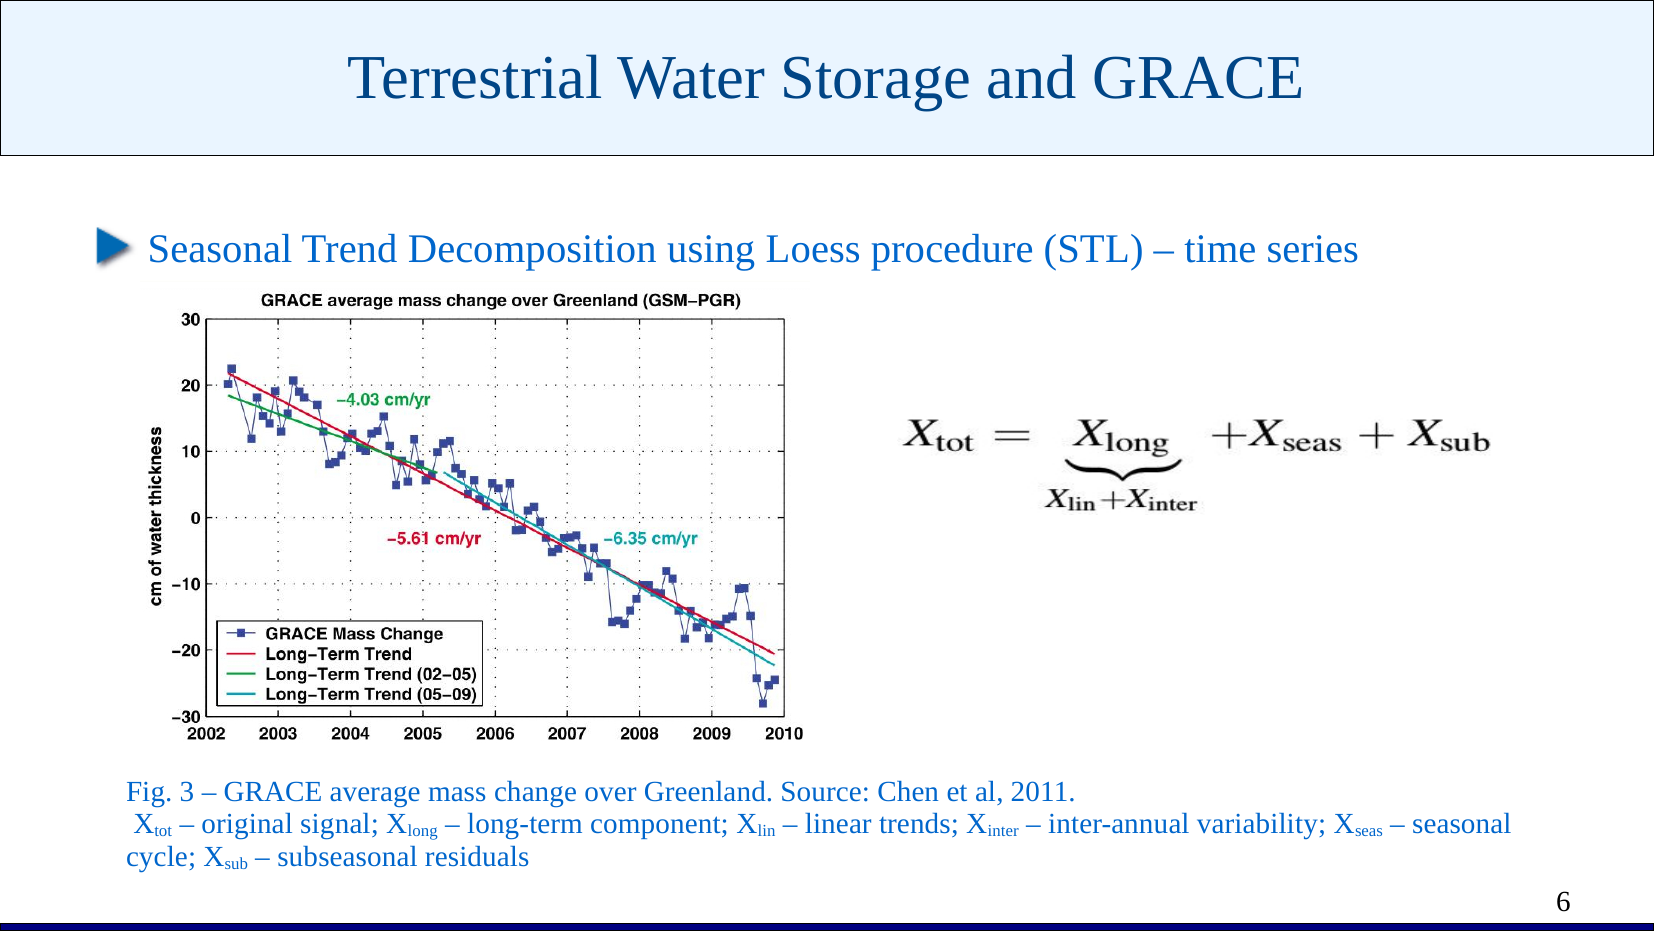

# Terrestrial Water Storage and GRACE
Seasonal Trend Decomposition using Loess procedure (STL) – time series
Fig. 3 – GRACE average mass change over Greenland. Source: Chen et al, 2011.
 Xtot – original signal; Xlong – long-term component; Xlin – linear trends; Xinter – inter-annual variability; Xseas – seasonal cycle; Xsub – subseasonal residuals
6